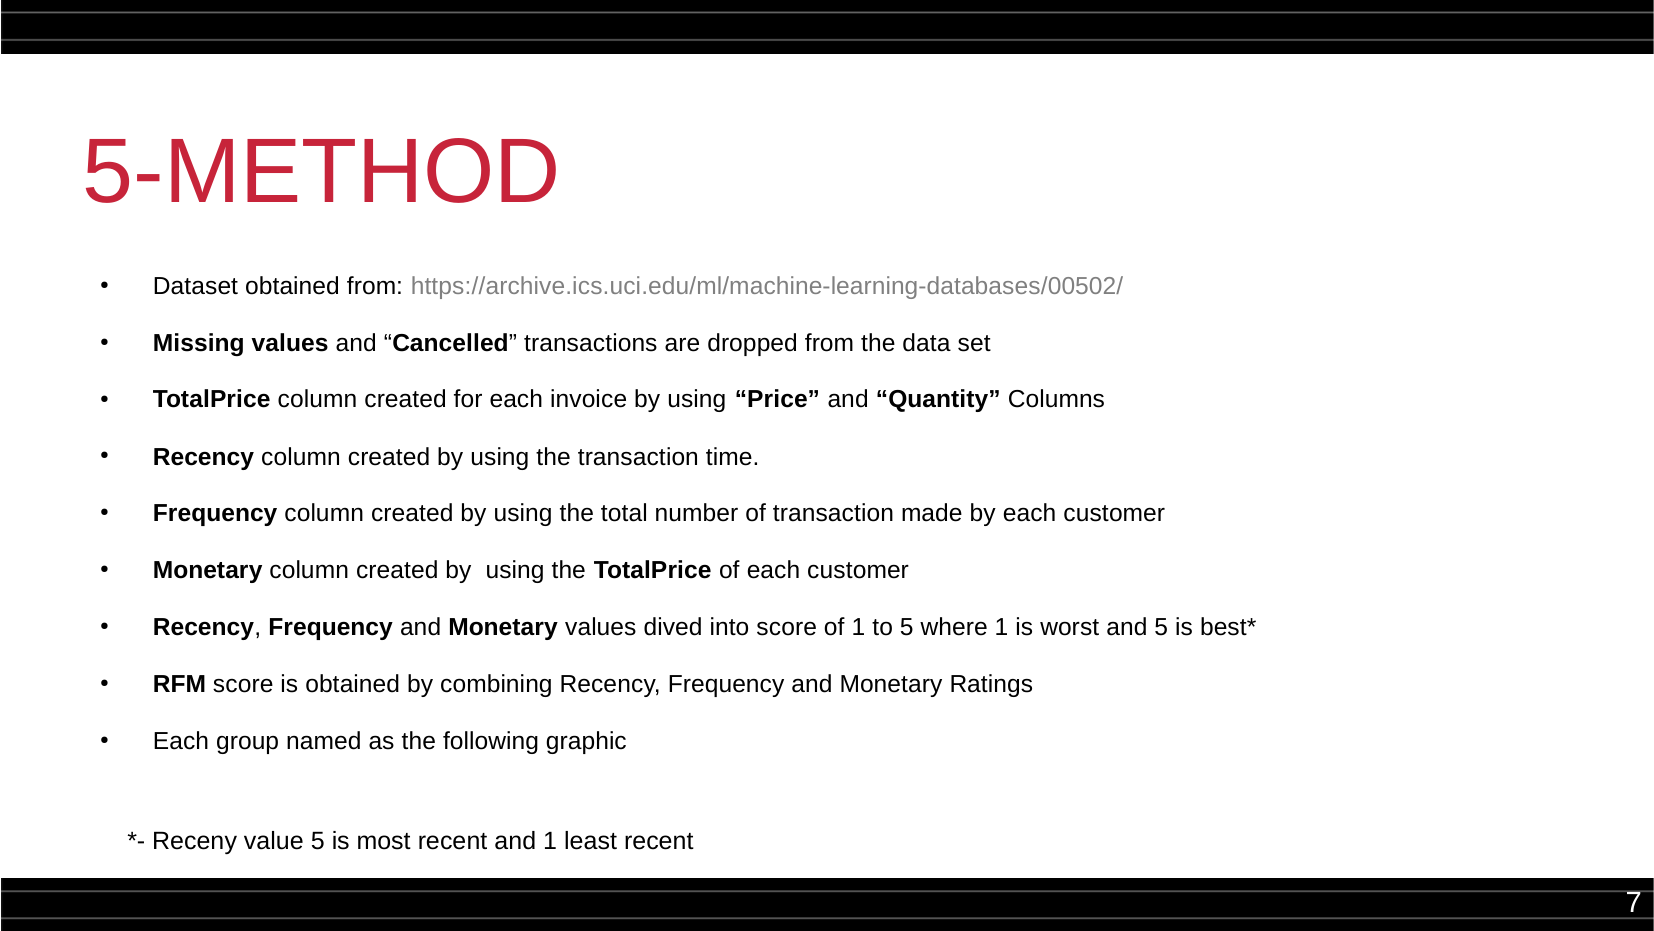

# 5-METHOD
Dataset obtained from: https://archive.ics.uci.edu/ml/machine-learning-databases/00502/
Missing values and “Cancelled” transactions are dropped from the data set
TotalPrice column created for each invoice by using “Price” and “Quantity” Columns
Recency column created by using the transaction time.
Frequency column created by using the total number of transaction made by each customer
Monetary column created by using the TotalPrice of each customer
Recency, Frequency and Monetary values dived into score of 1 to 5 where 1 is worst and 5 is best*
RFM score is obtained by combining Recency, Frequency and Monetary Ratings
Each group named as the following graphic
*- Receny value 5 is most recent and 1 least recent